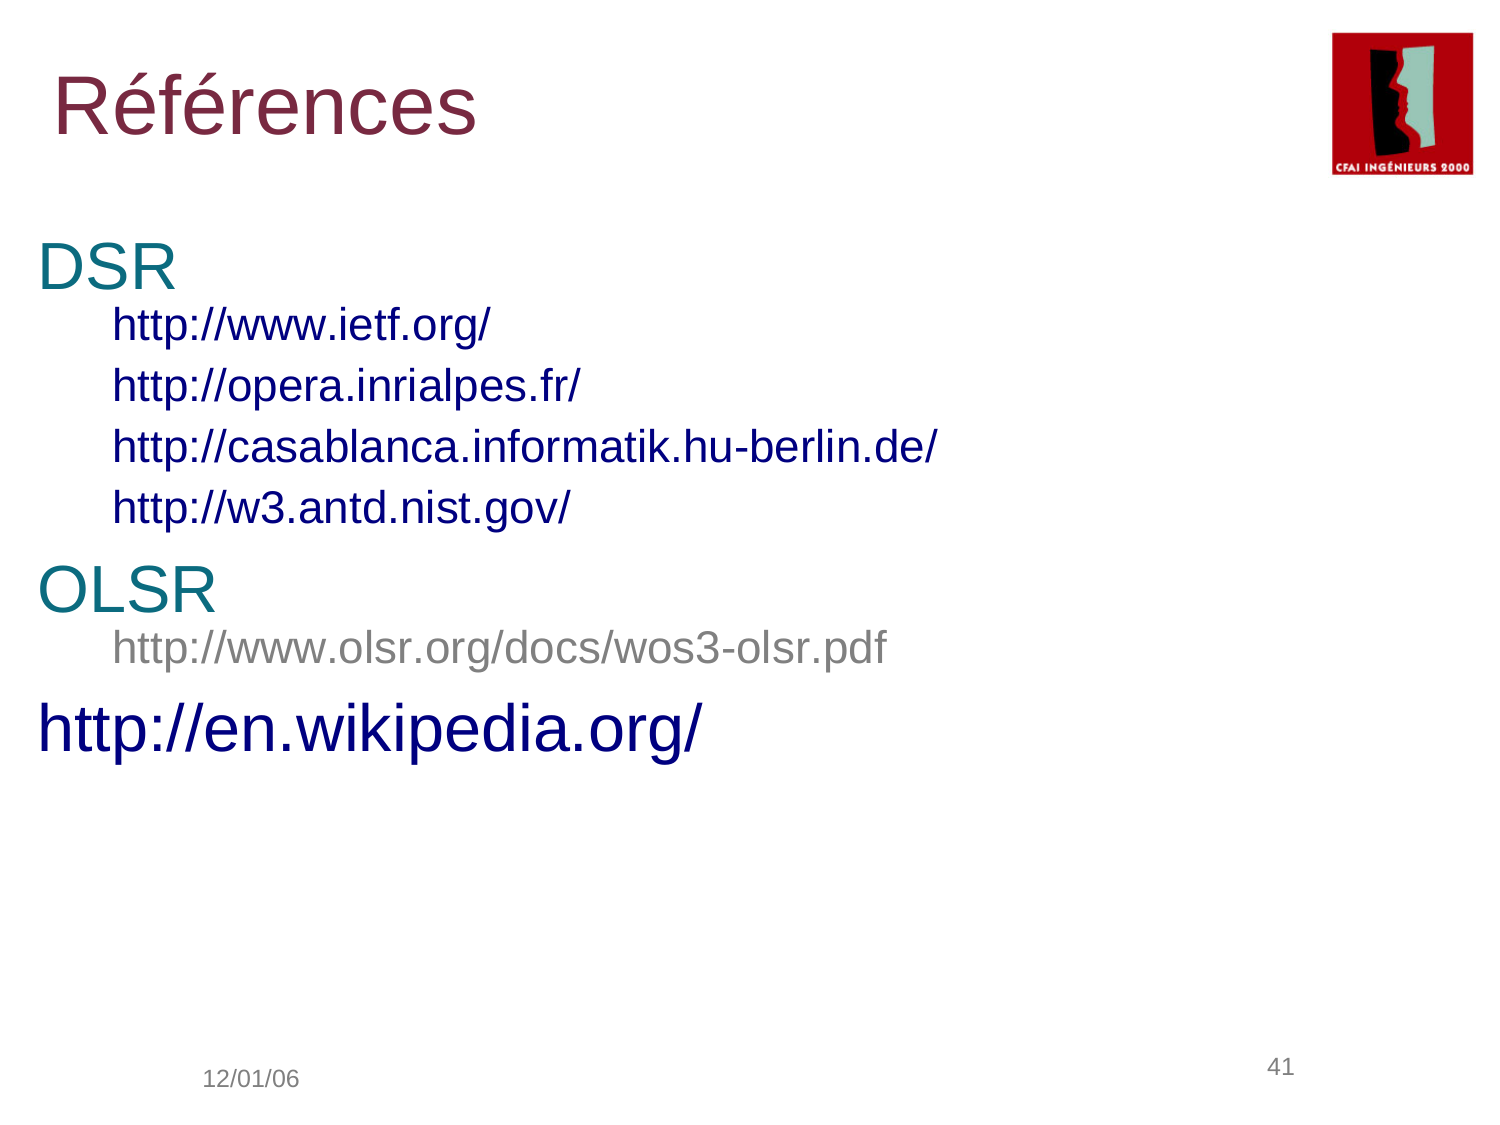

# Références
DSR
http://www.ietf.org/
http://opera.inrialpes.fr/
http://casablanca.informatik.hu-berlin.de/
http://w3.antd.nist.gov/
OLSR
http://www.olsr.org/docs/wos3-olsr.pdf
http://en.wikipedia.org/
41